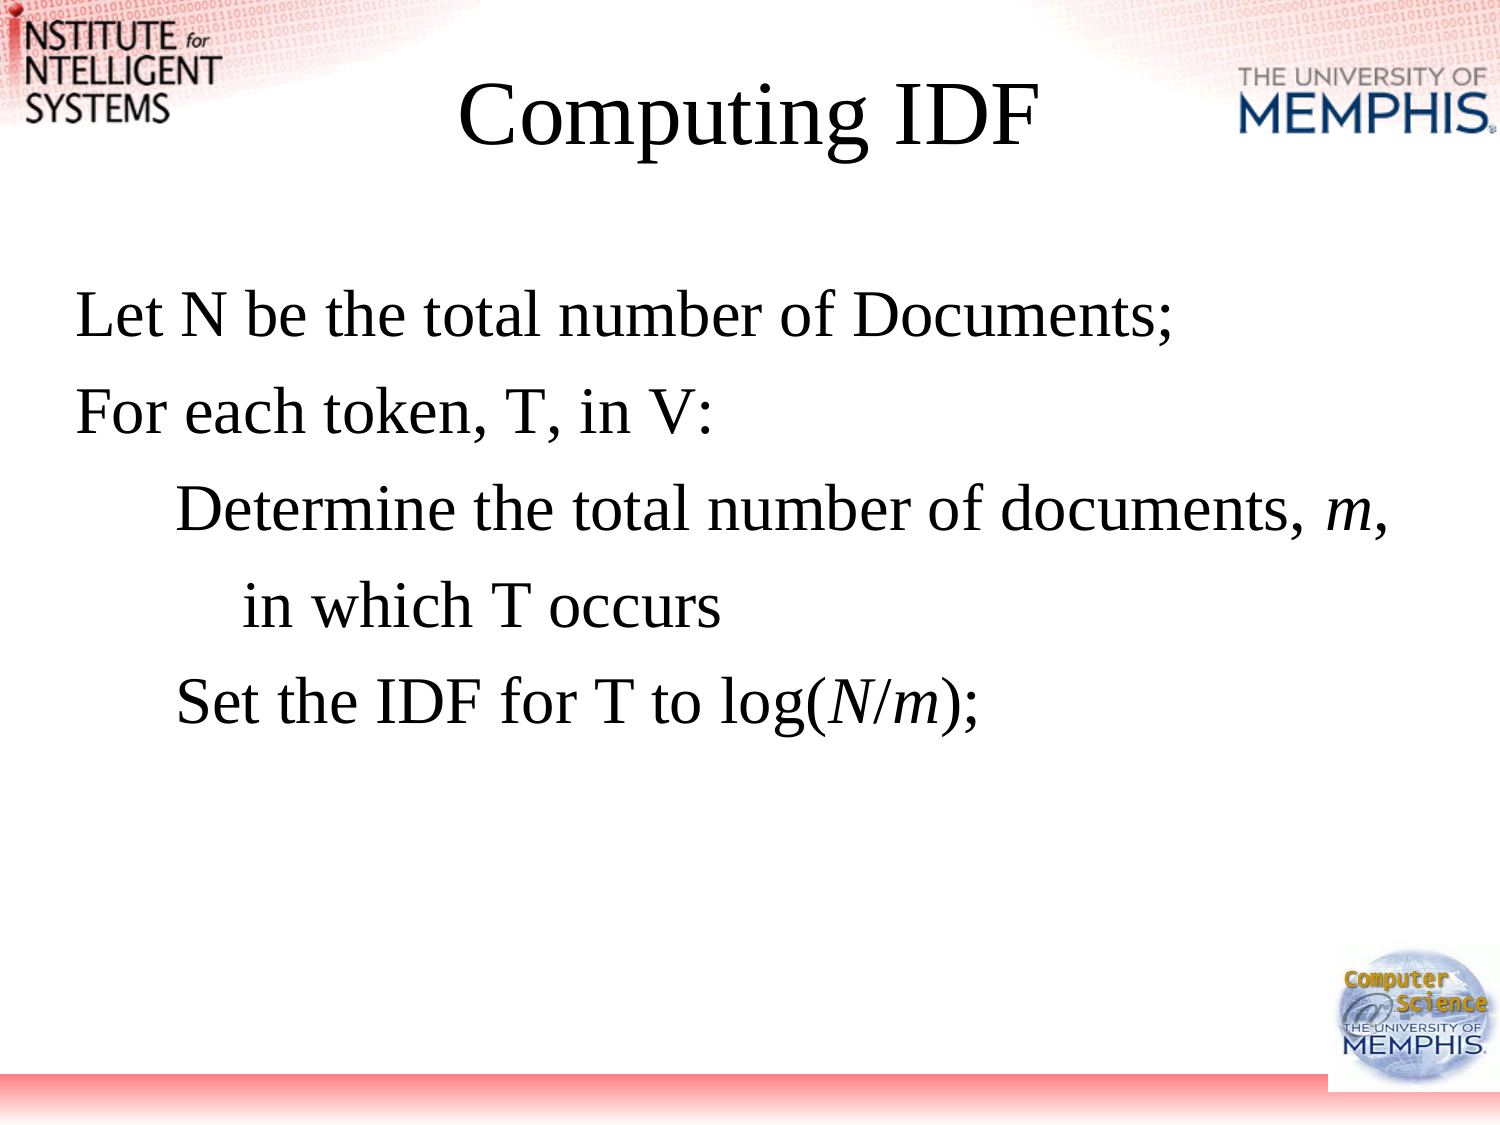

# Computing IDF
Let N be the total number of Documents;
For each token, T, in V:
 Determine the total number of documents, m,
 in which T occurs
 Set the IDF for T to log(N/m);